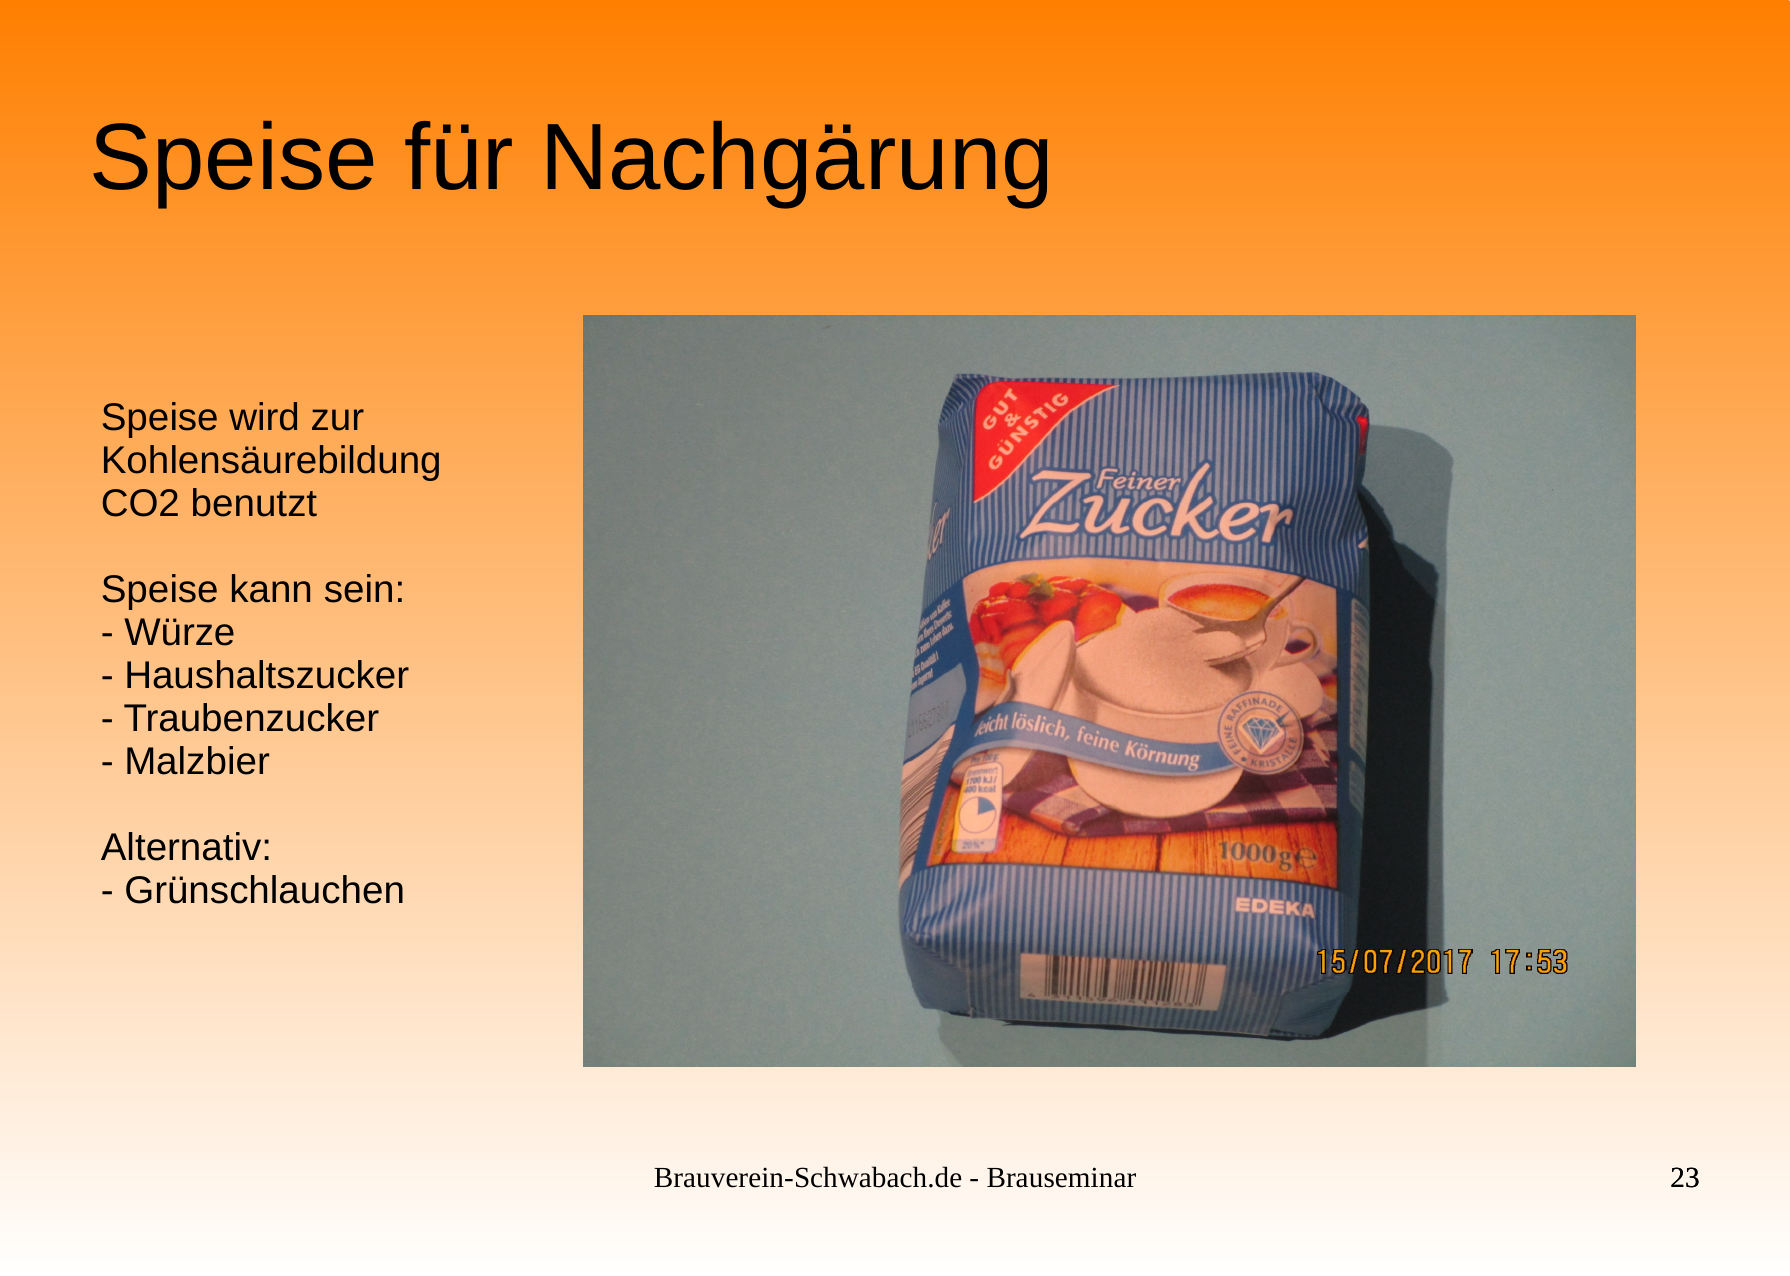

# Speise für Nachgärung
Speise wird zur Kohlensäurebildung CO2 benutzt
Speise kann sein:
- Würze
- Haushaltszucker
- Traubenzucker
- Malzbier
Alternativ:
- Grünschlauchen
Brauverein-Schwabach.de - Brauseminar
23